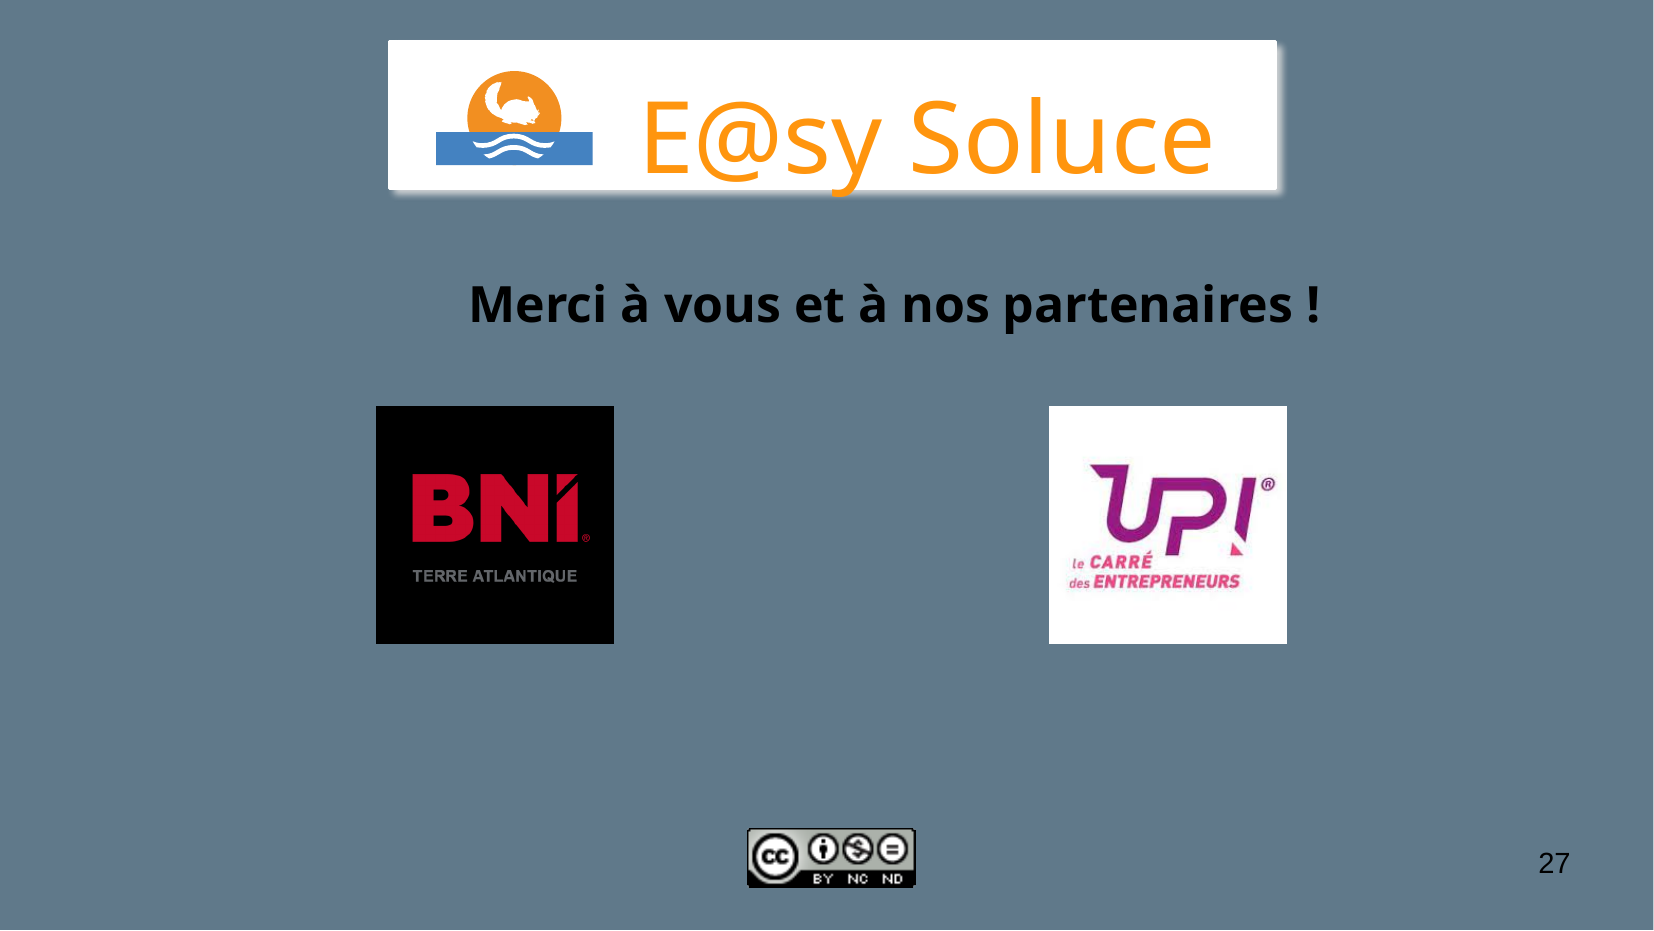

Merci à vous et à nos partenaires !
27